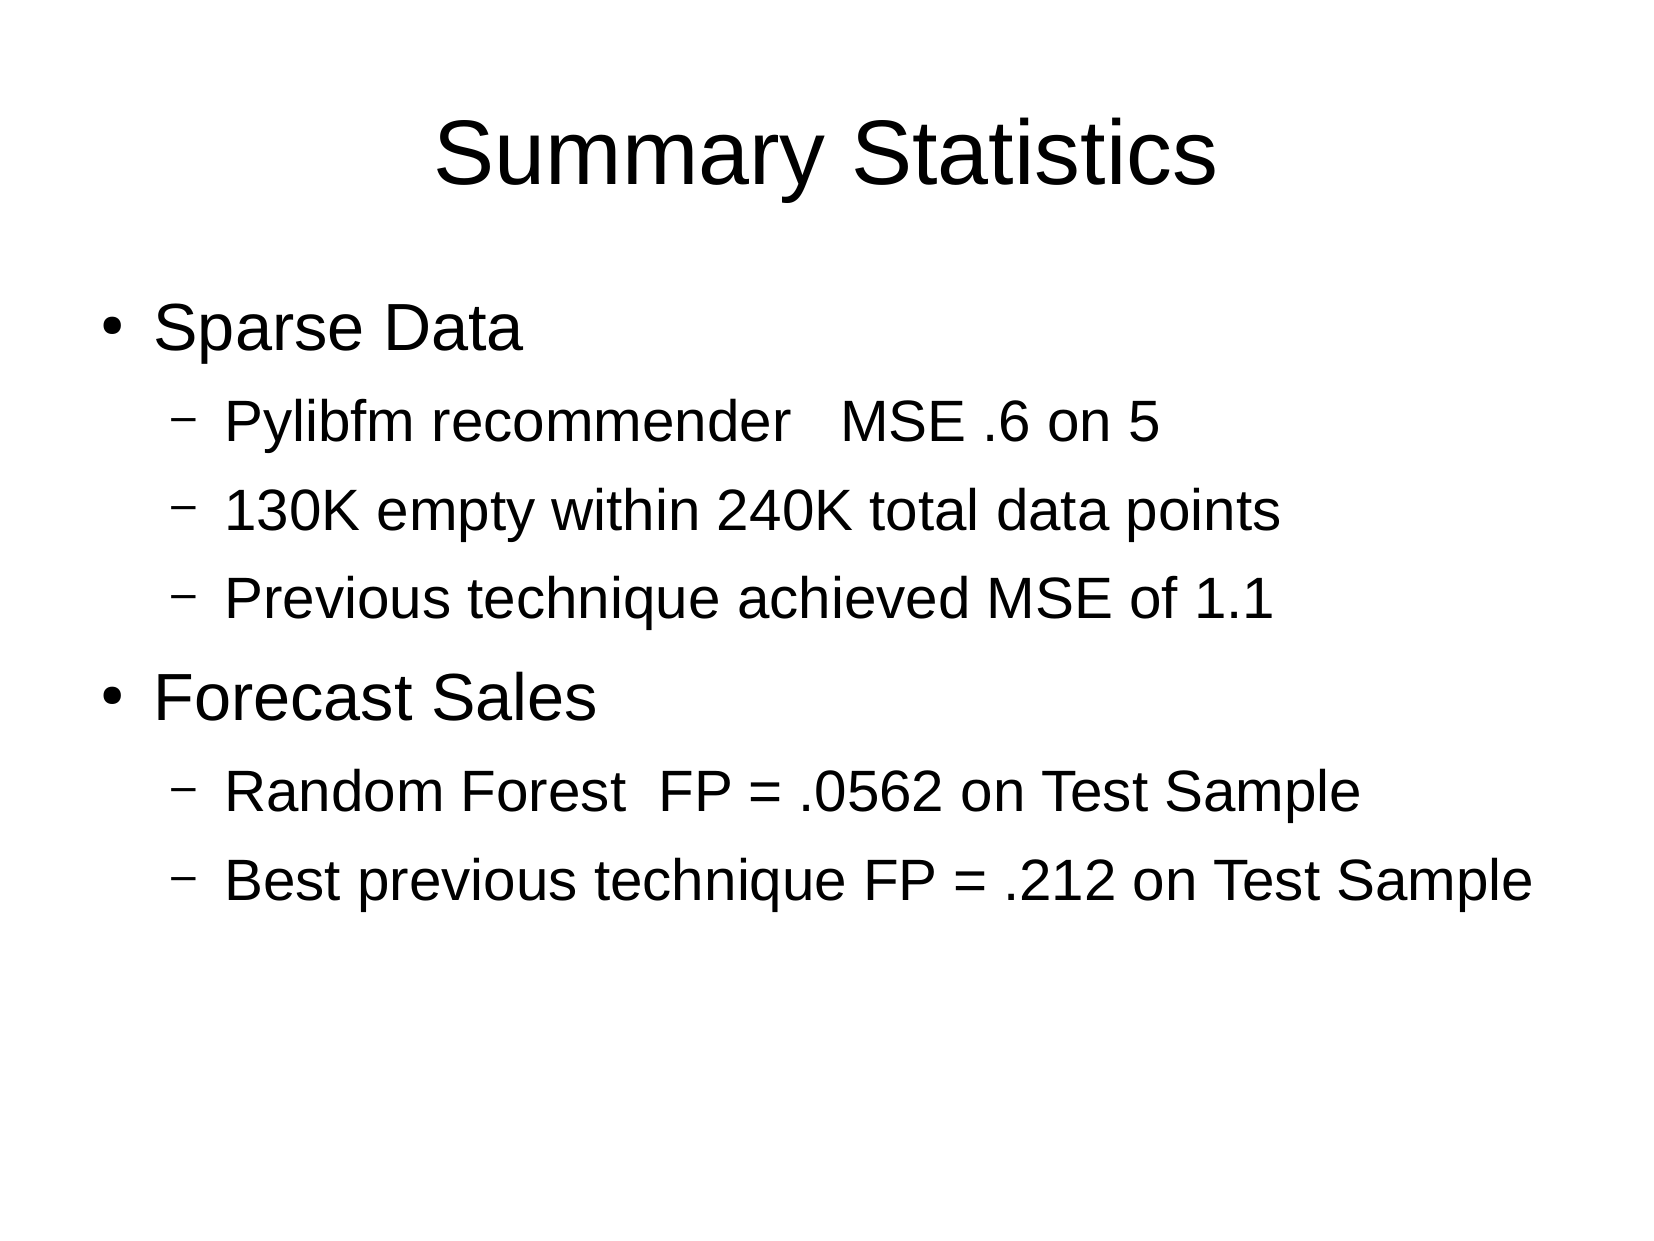

# Summary Statistics
Sparse Data
Pylibfm recommender MSE .6 on 5
130K empty within 240K total data points
Previous technique achieved MSE of 1.1
Forecast Sales
Random Forest FP = .0562 on Test Sample
Best previous technique FP = .212 on Test Sample